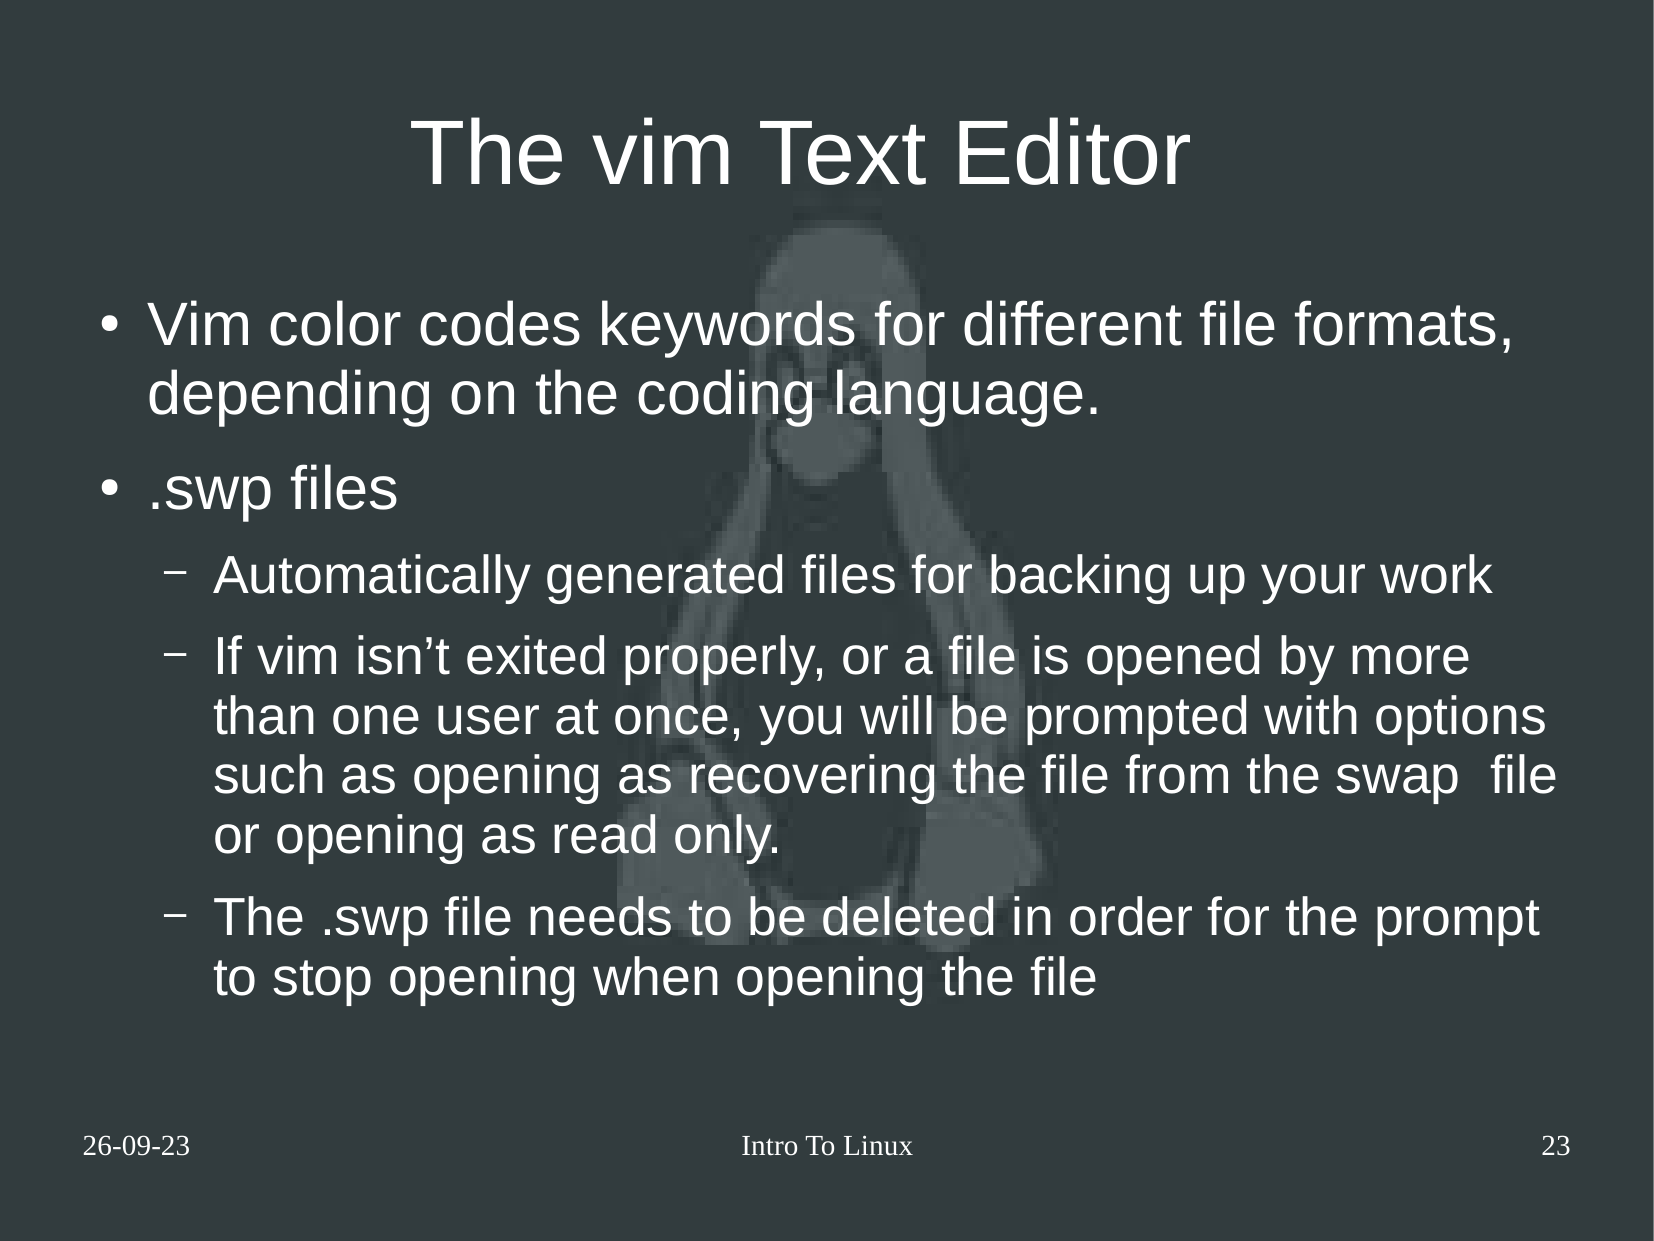

# The vim Text Editor
Vim color codes keywords for different file formats, depending on the coding language.
.swp files
Automatically generated files for backing up your work
If vim isn’t exited properly, or a file is opened by more than one user at once, you will be prompted with options such as opening as recovering the file from the swap file or opening as read only.
The .swp file needs to be deleted in order for the prompt to stop opening when opening the file
Intro To Linux
23